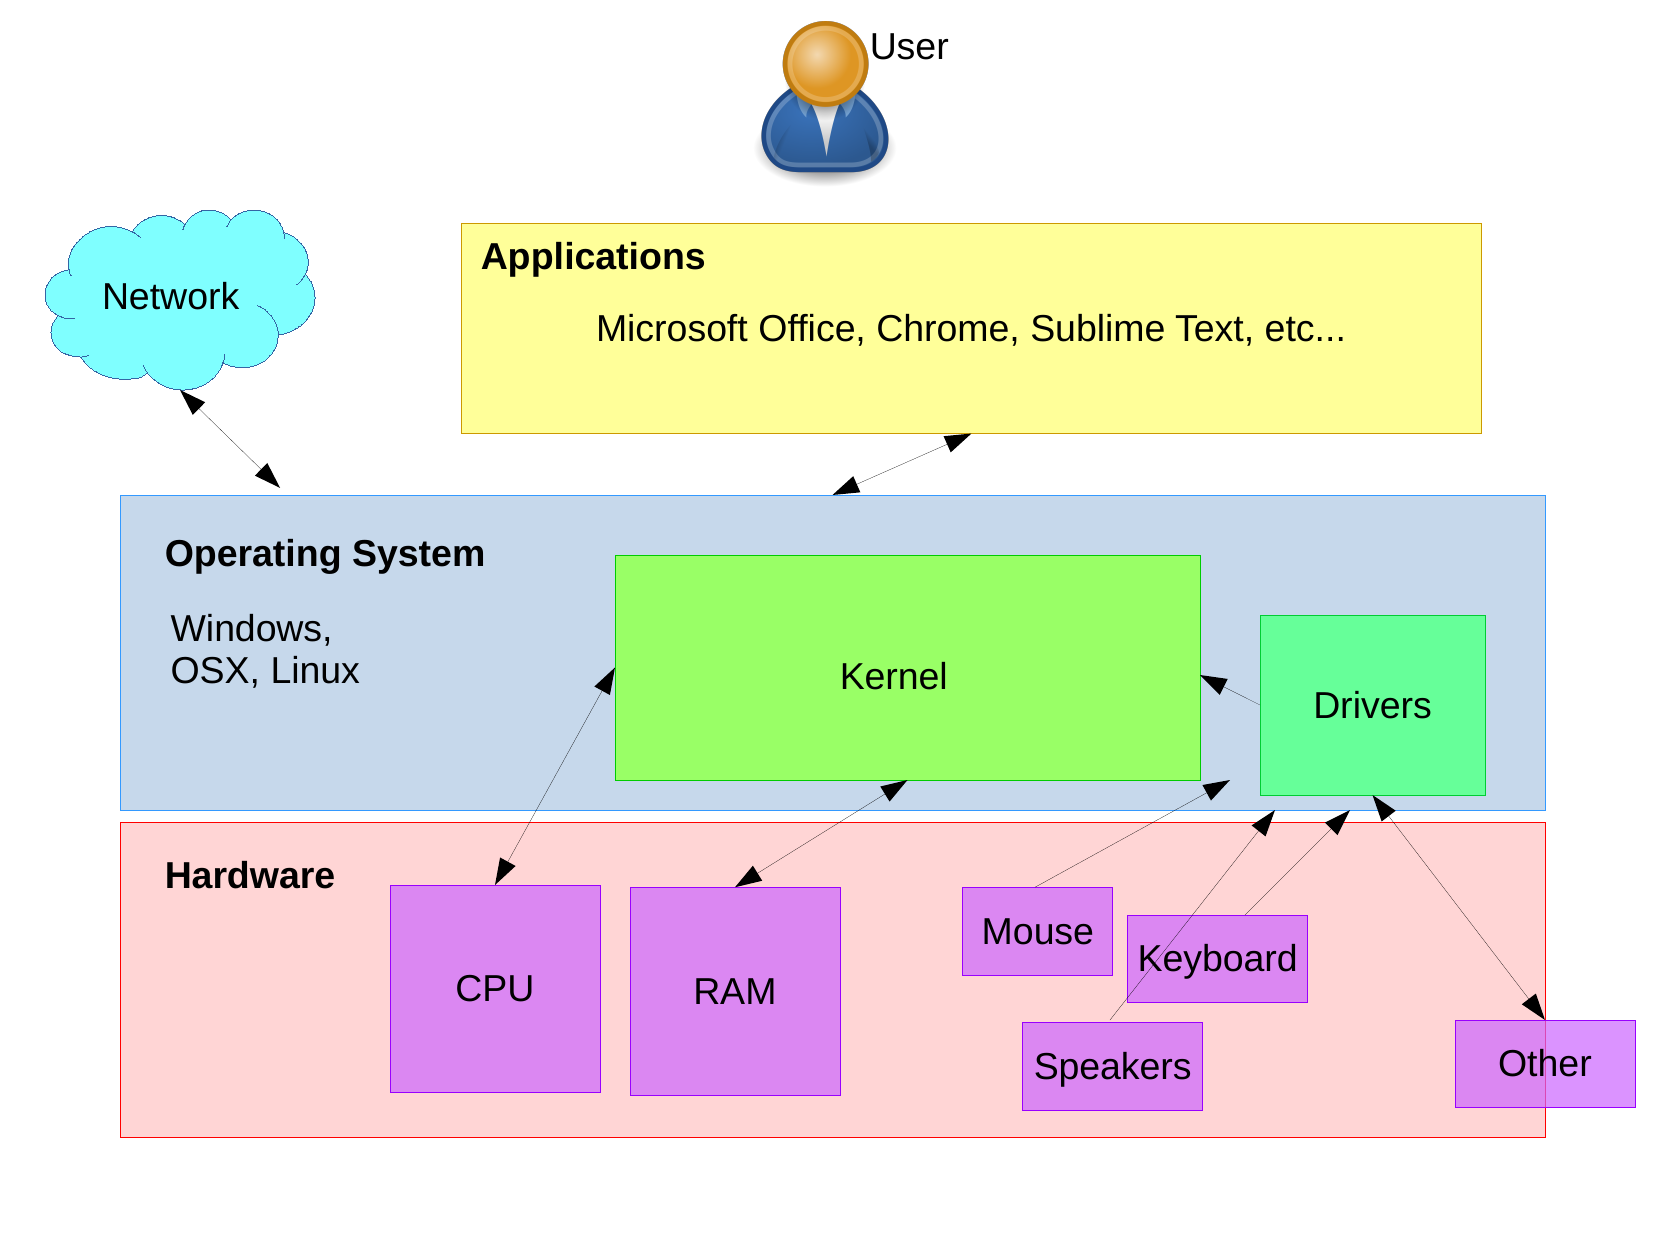

User
Network
Microsoft Office, Chrome, Sublime Text, etc...
Applications
Operating System
Windows,
OSX, Linux
Drivers
Kernel
Hardware
CPU
RAM
Mouse
Keyboard
Other
Speakers